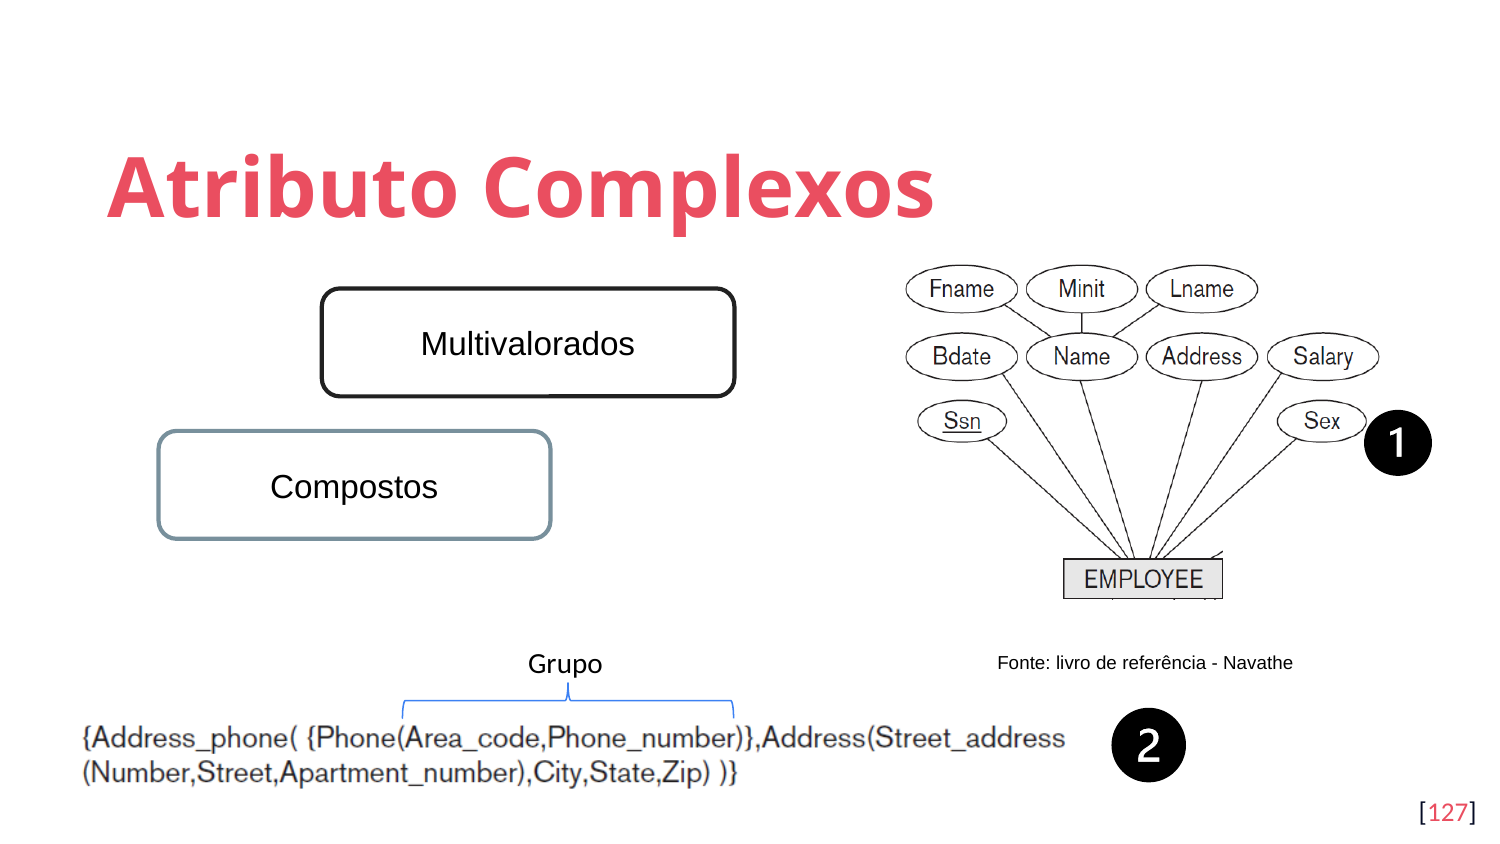

Atributo Complexos
Multivalorados
Compostos
Grupo
Fonte: livro de referência - Navathe